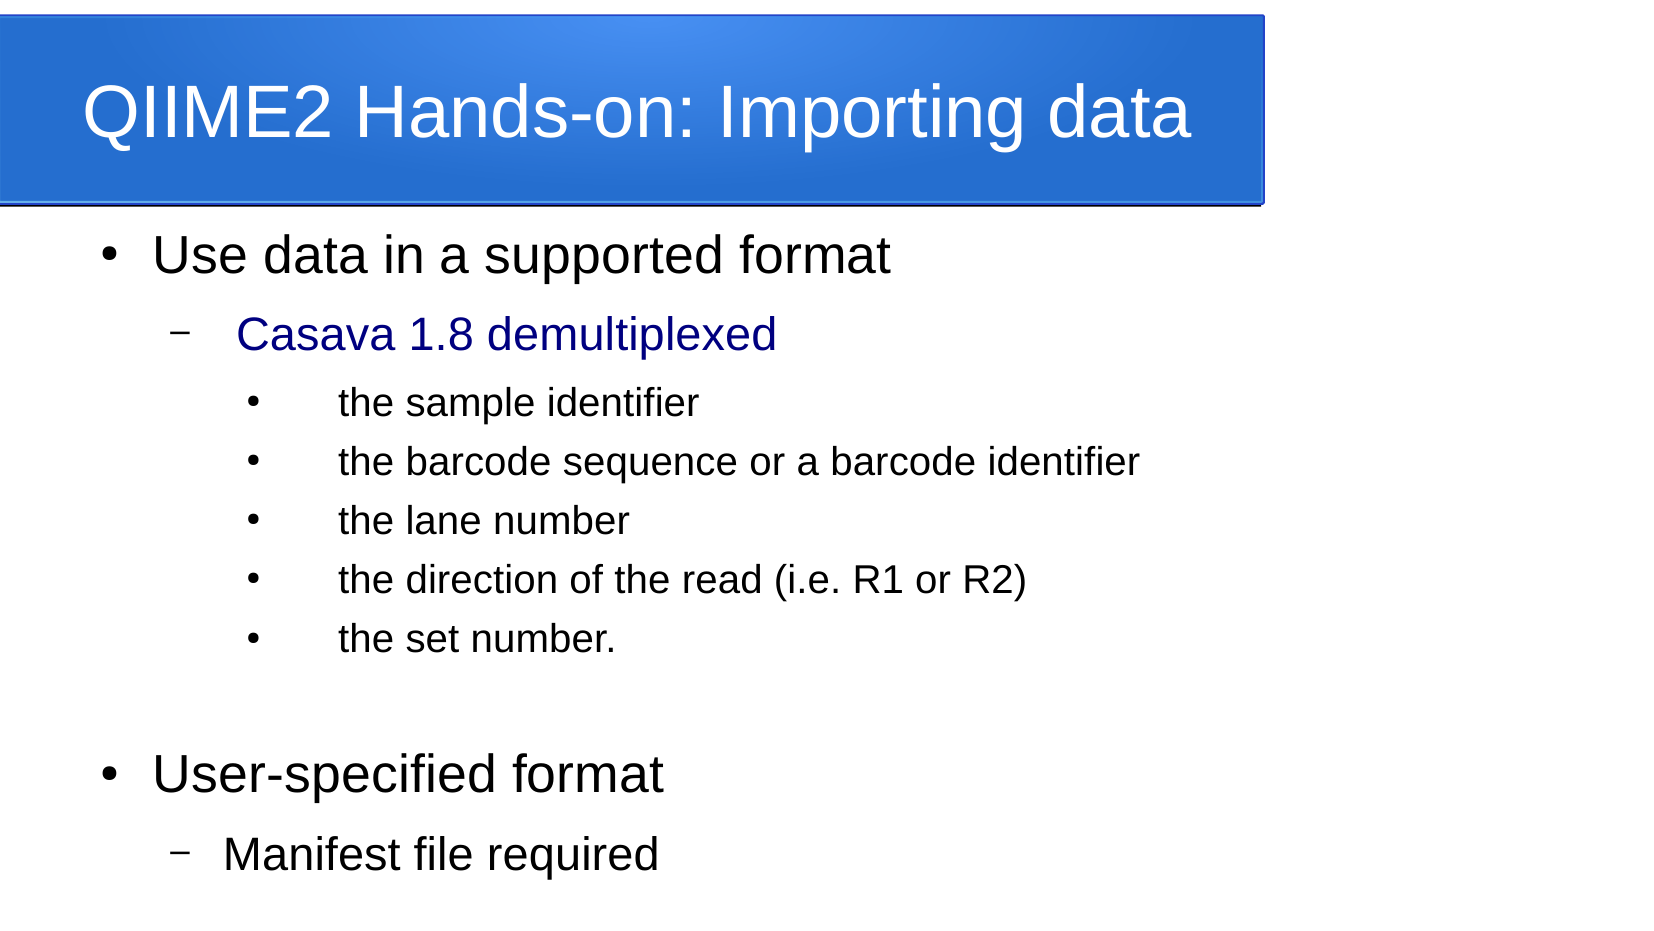

# QIIME2 Hands-on: Importing data
Use data in a supported format
 Casava 1.8 demultiplexed
 the sample identifier
 the barcode sequence or a barcode identifier
 the lane number
 the direction of the read (i.e. R1 or R2)
 the set number.
User-specified format
Manifest file required